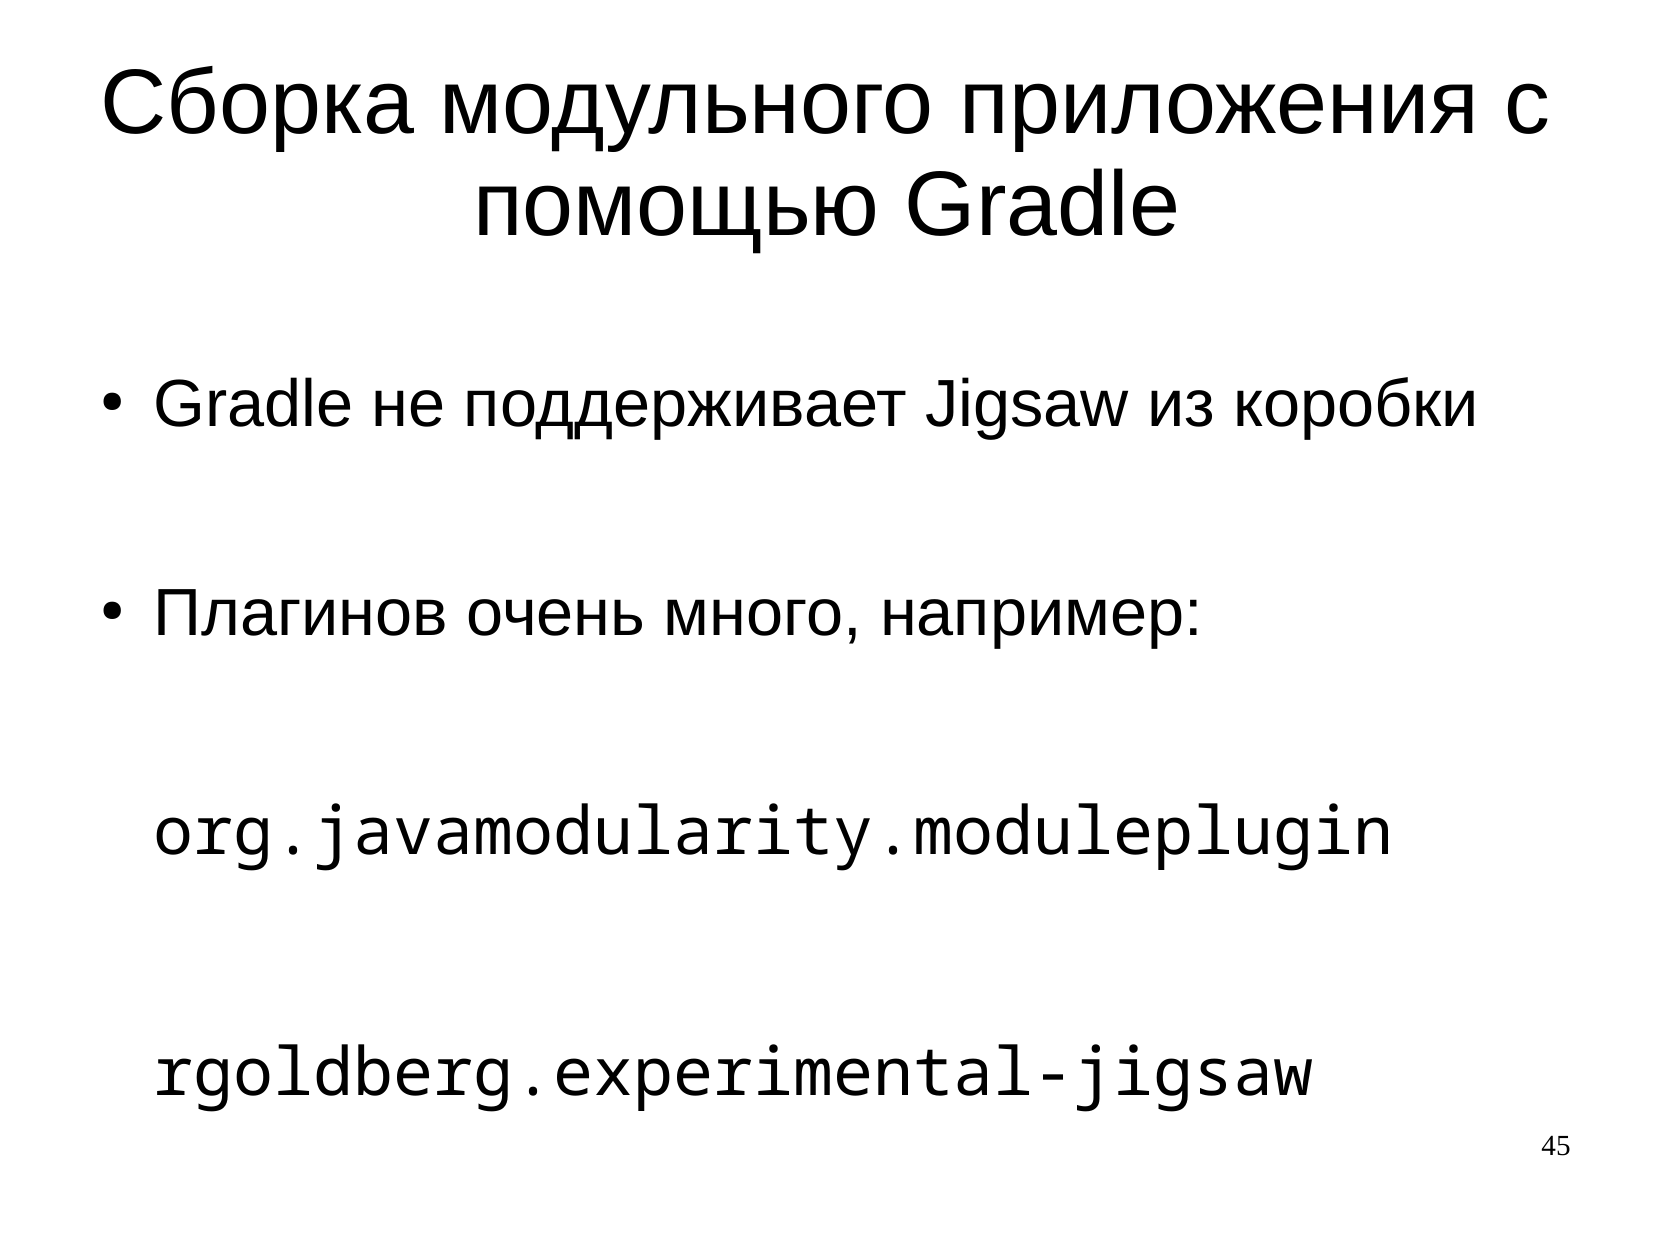

# Сборка модульного приложения с помощью Gradle
Gradle не поддерживает Jigsaw из коробки
Плагинов очень много, например:
org.javamodularity.moduleplugin
rgoldberg.experimental-jigsaw
45